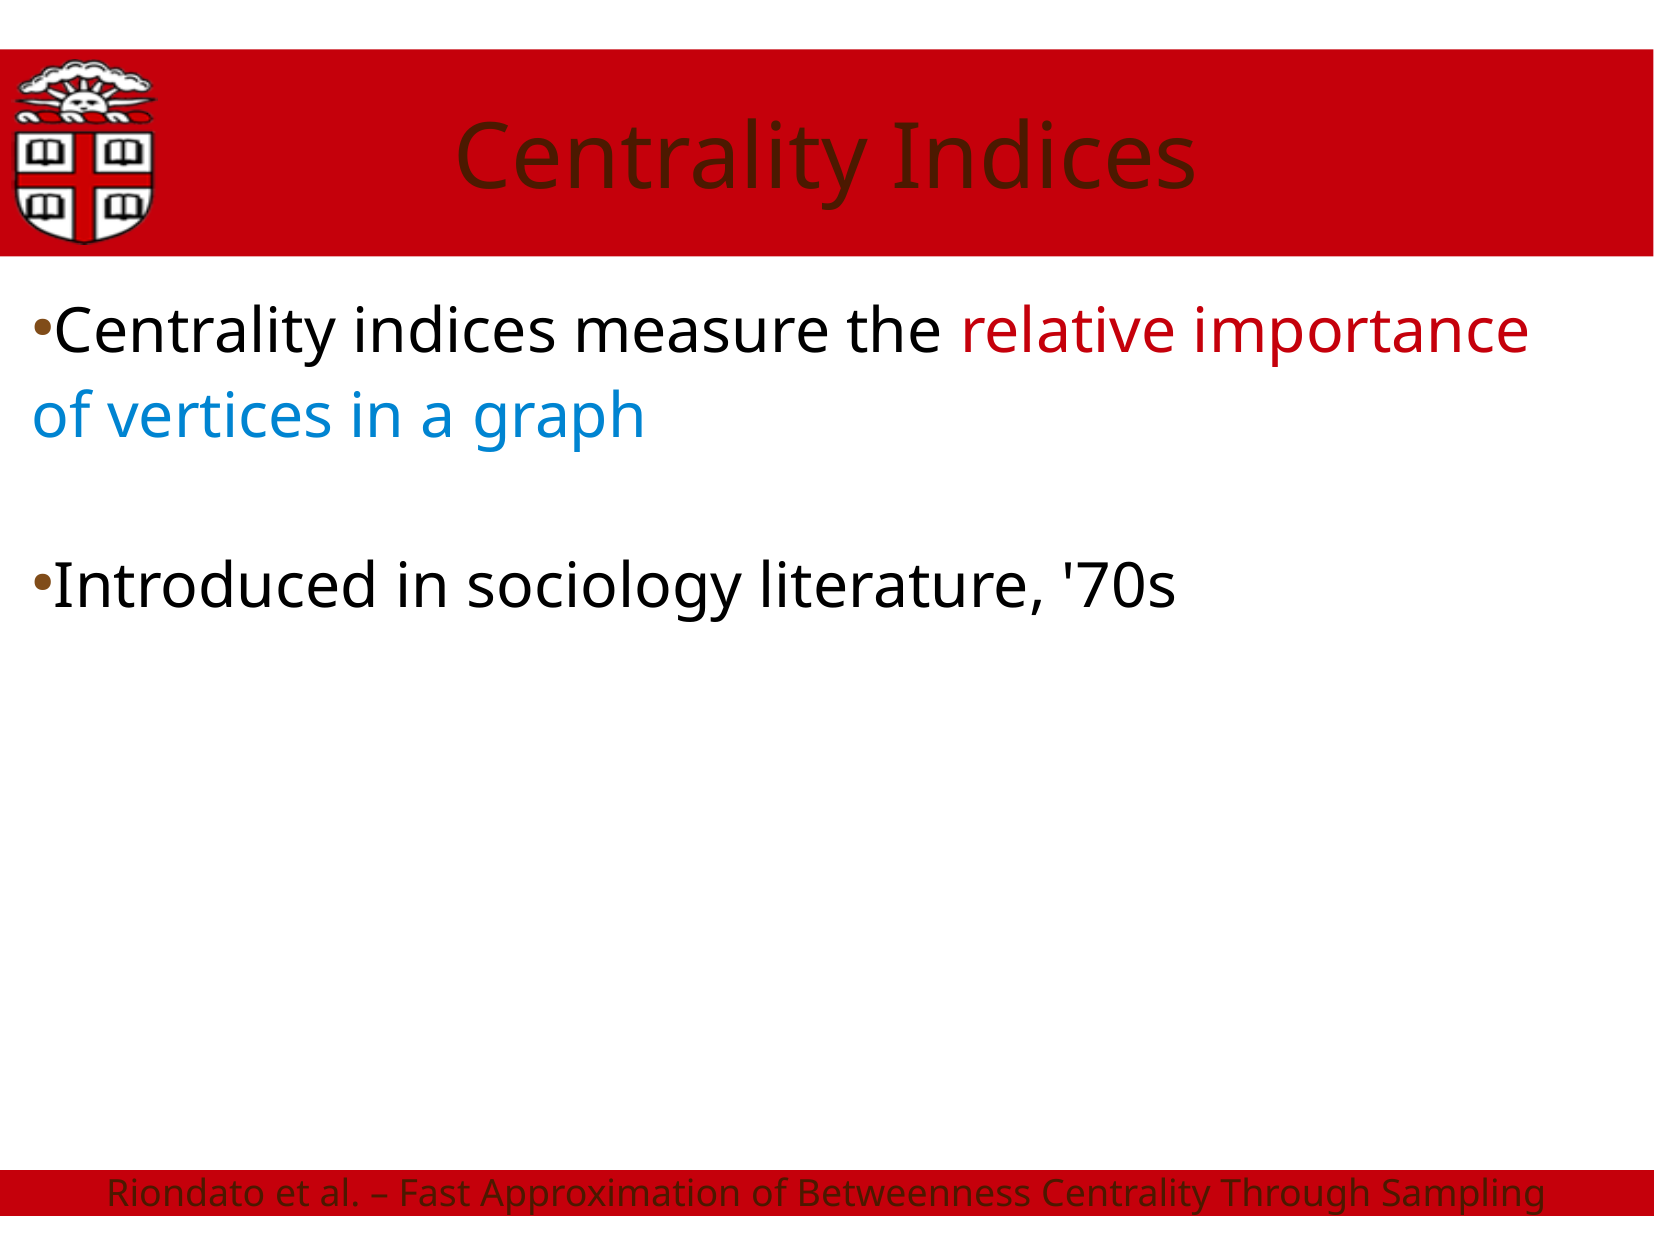

# Centrality Indices
Centrality indices measure the relative importance of vertices in a graph
Introduced in sociology literature, '70s
Riondato et al. – Fast Approximation of Betweenness Centrality Through Sampling